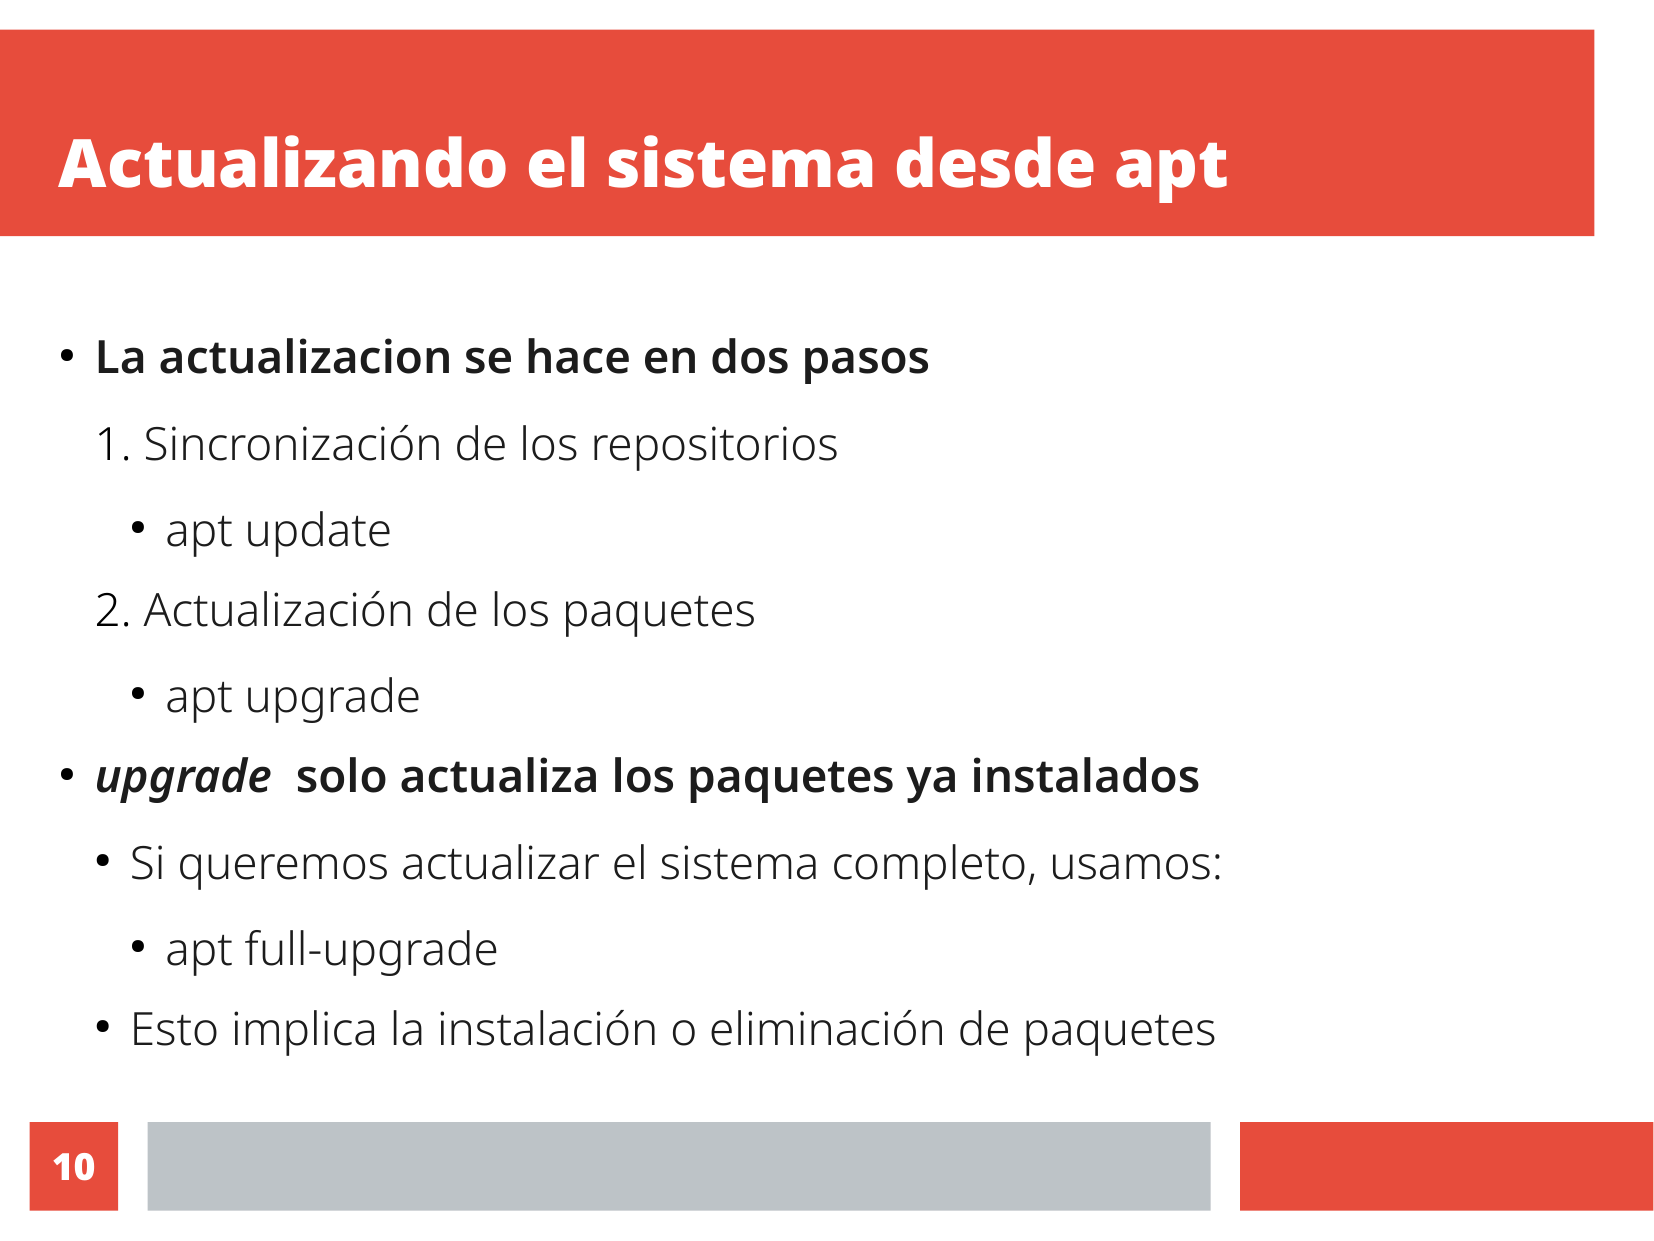

# Actualizando el sistema desde apt
La actualizacion se hace en dos pasos
 Sincronización de los repositorios
apt update
 Actualización de los paquetes
apt upgrade
upgrade solo actualiza los paquetes ya instalados
Si queremos actualizar el sistema completo, usamos:
apt full-upgrade
Esto implica la instalación o eliminación de paquetes
10